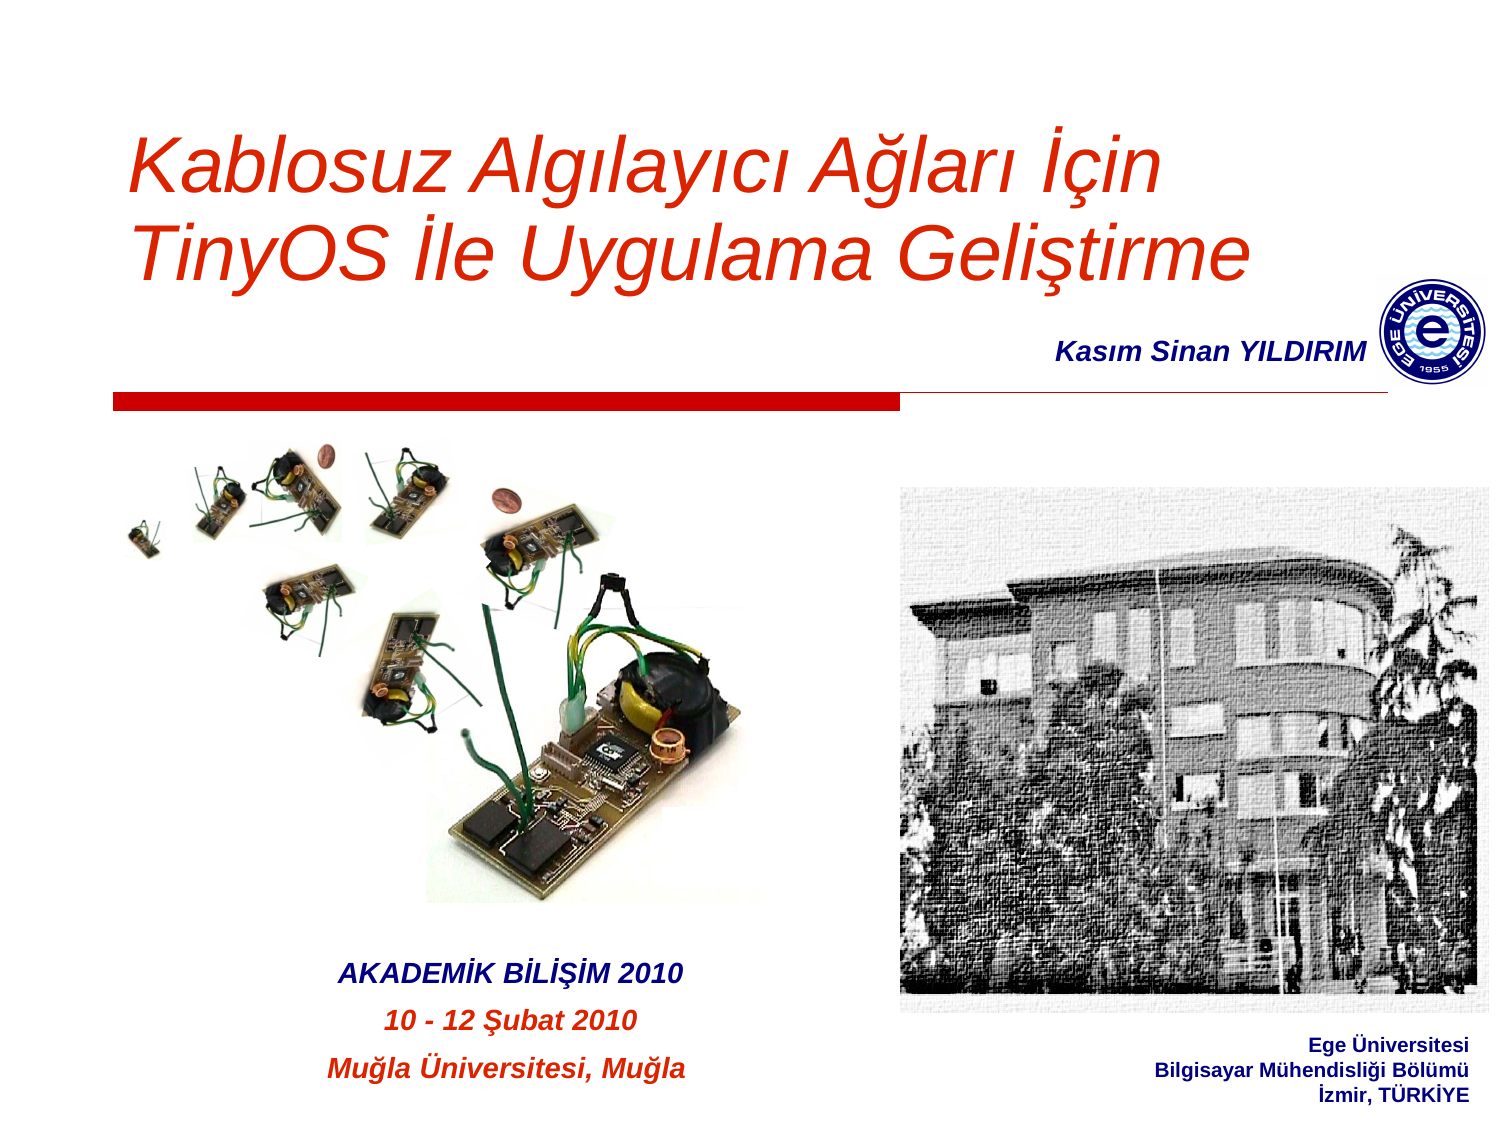

# Kablosuz Algılayıcı Ağları İçin TinyOS İle Uygulama Geliştirme
Kasım Sinan YILDIRIM
AKADEMİK BİLİŞİM 2010
10 - 12 Şubat 2010
Muğla Üniversitesi, Muğla
Ege Üniversitesi
Bilgisayar Mühendisliği Bölümü
İzmir, TÜRKİYE